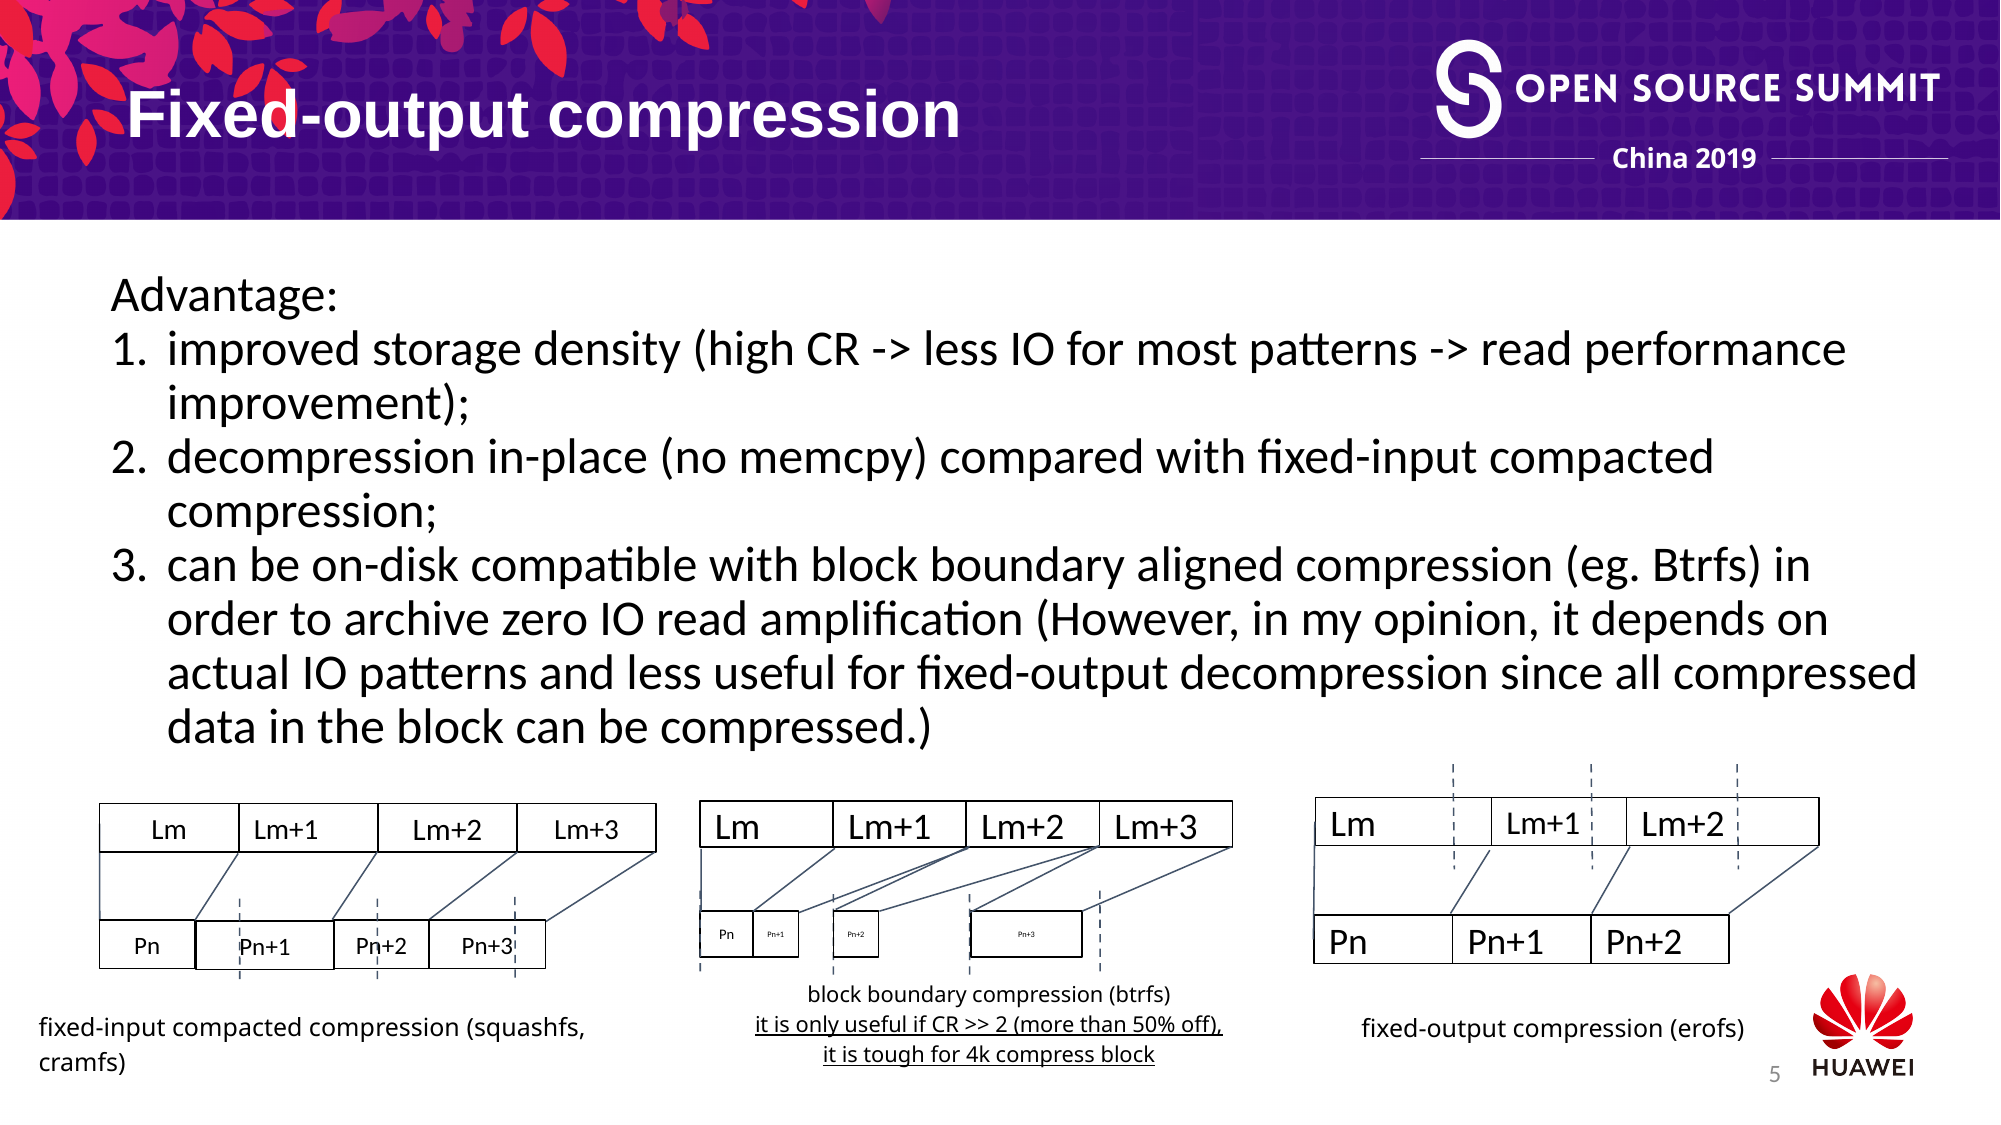

Fixed-output compression
Advantage:
improved storage density (high CR -> less IO for most patterns -> read performance improvement);
decompression in-place (no memcpy) compared with fixed-input compacted compression;
can be on-disk compatible with block boundary aligned compression (eg. Btrfs) in order to archive zero IO read amplification (However, in my opinion, it depends on actual IO patterns and less useful for fixed-output decompression since all compressed data in the block can be compressed.)
Lm
Lm+1
Lm+2
Lm
Lm+1
Lm+2
Lm+3
Lm
Lm+1
Lm+2
Lm+3
Pn+3
Pn
Pn+2
Pn+1
fixed-input compacted compression (squashfs, cramfs)
Pn
Pn+1
Pn+2
Pn+3
Pn
Pn+1
Pn+2
block boundary compression (btrfs)
it is only useful if CR >> 2 (more than 50% off), it is tough for 4k compress block
fixed-output compression (erofs)